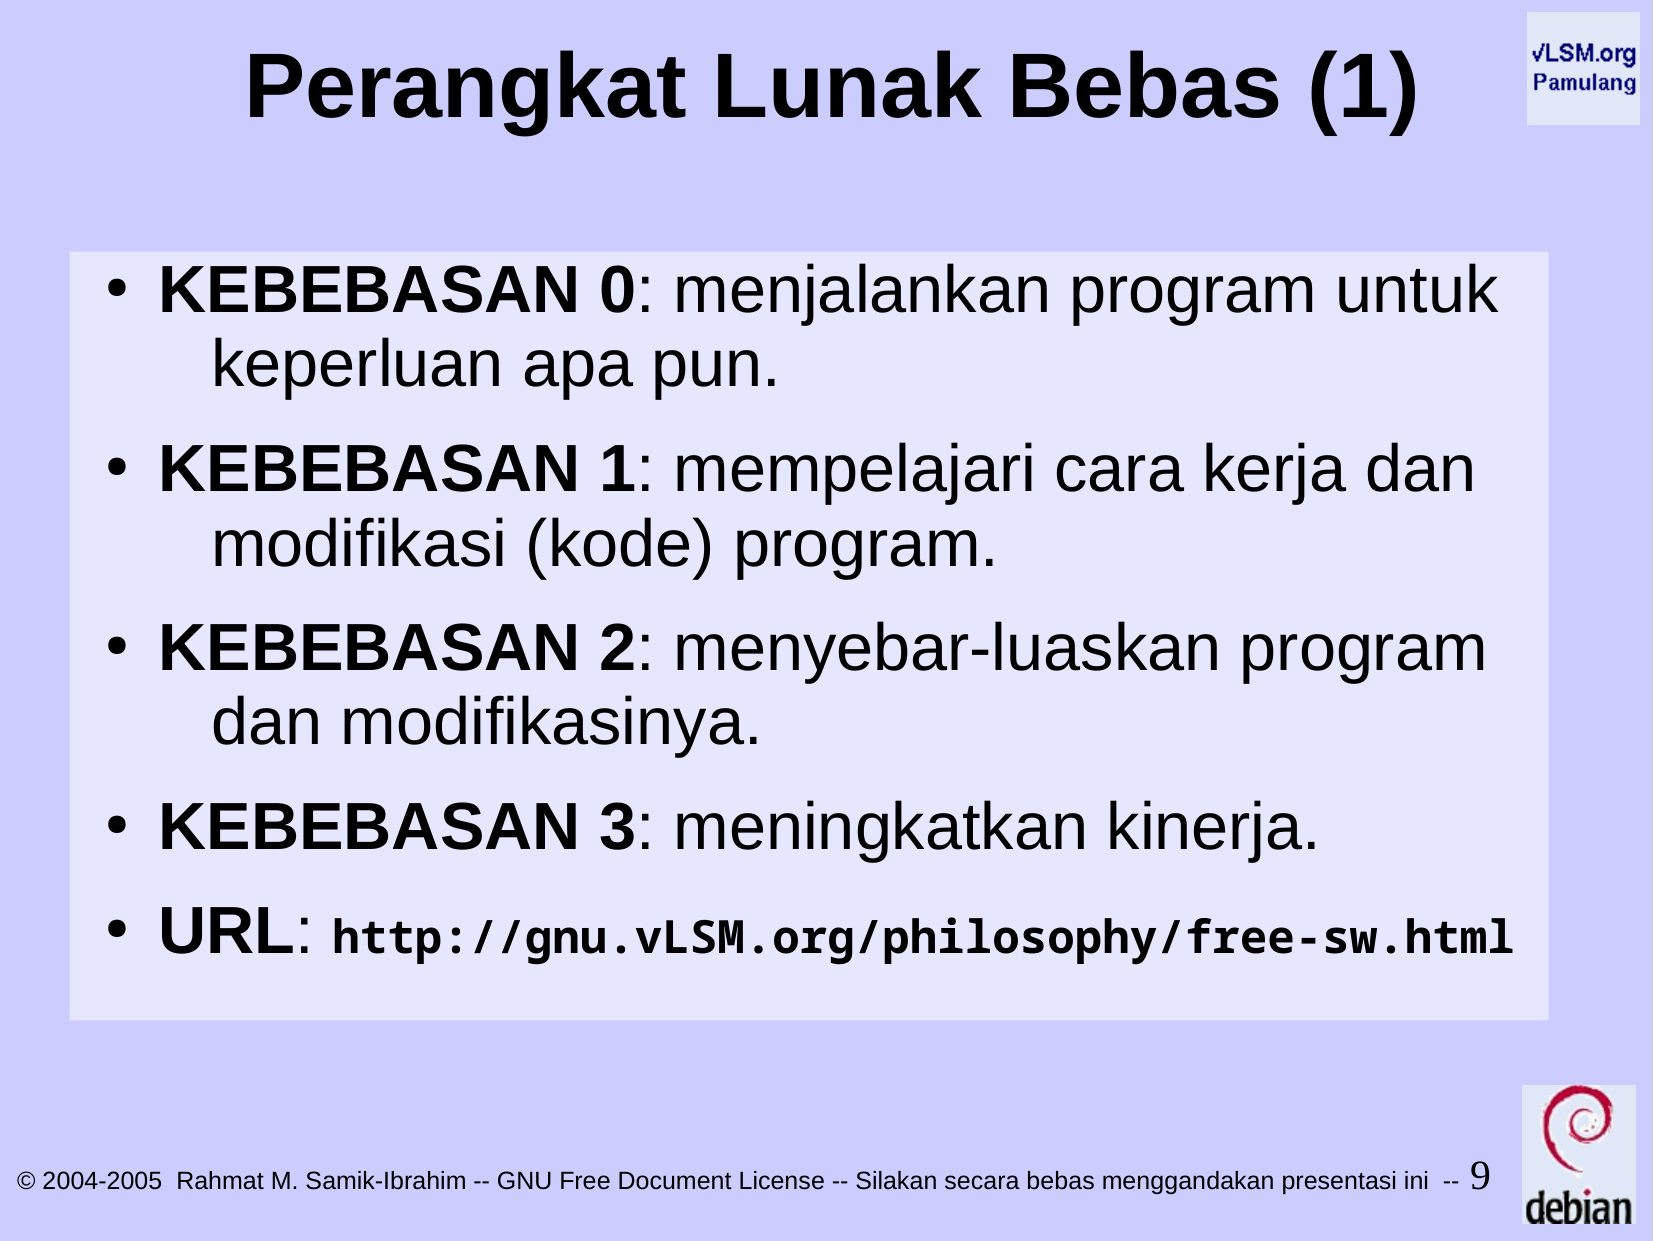

# Perangkat Lunak Bebas (1)
KEBEBASAN 0: menjalankan program untuk keperluan apa pun.
KEBEBASAN 1: mempelajari cara kerja dan modifikasi (kode) program.
KEBEBASAN 2: menyebar-luaskan program dan modifikasinya.
KEBEBASAN 3: meningkatkan kinerja.
URL: http://gnu.vLSM.org/philosophy/free-sw.html